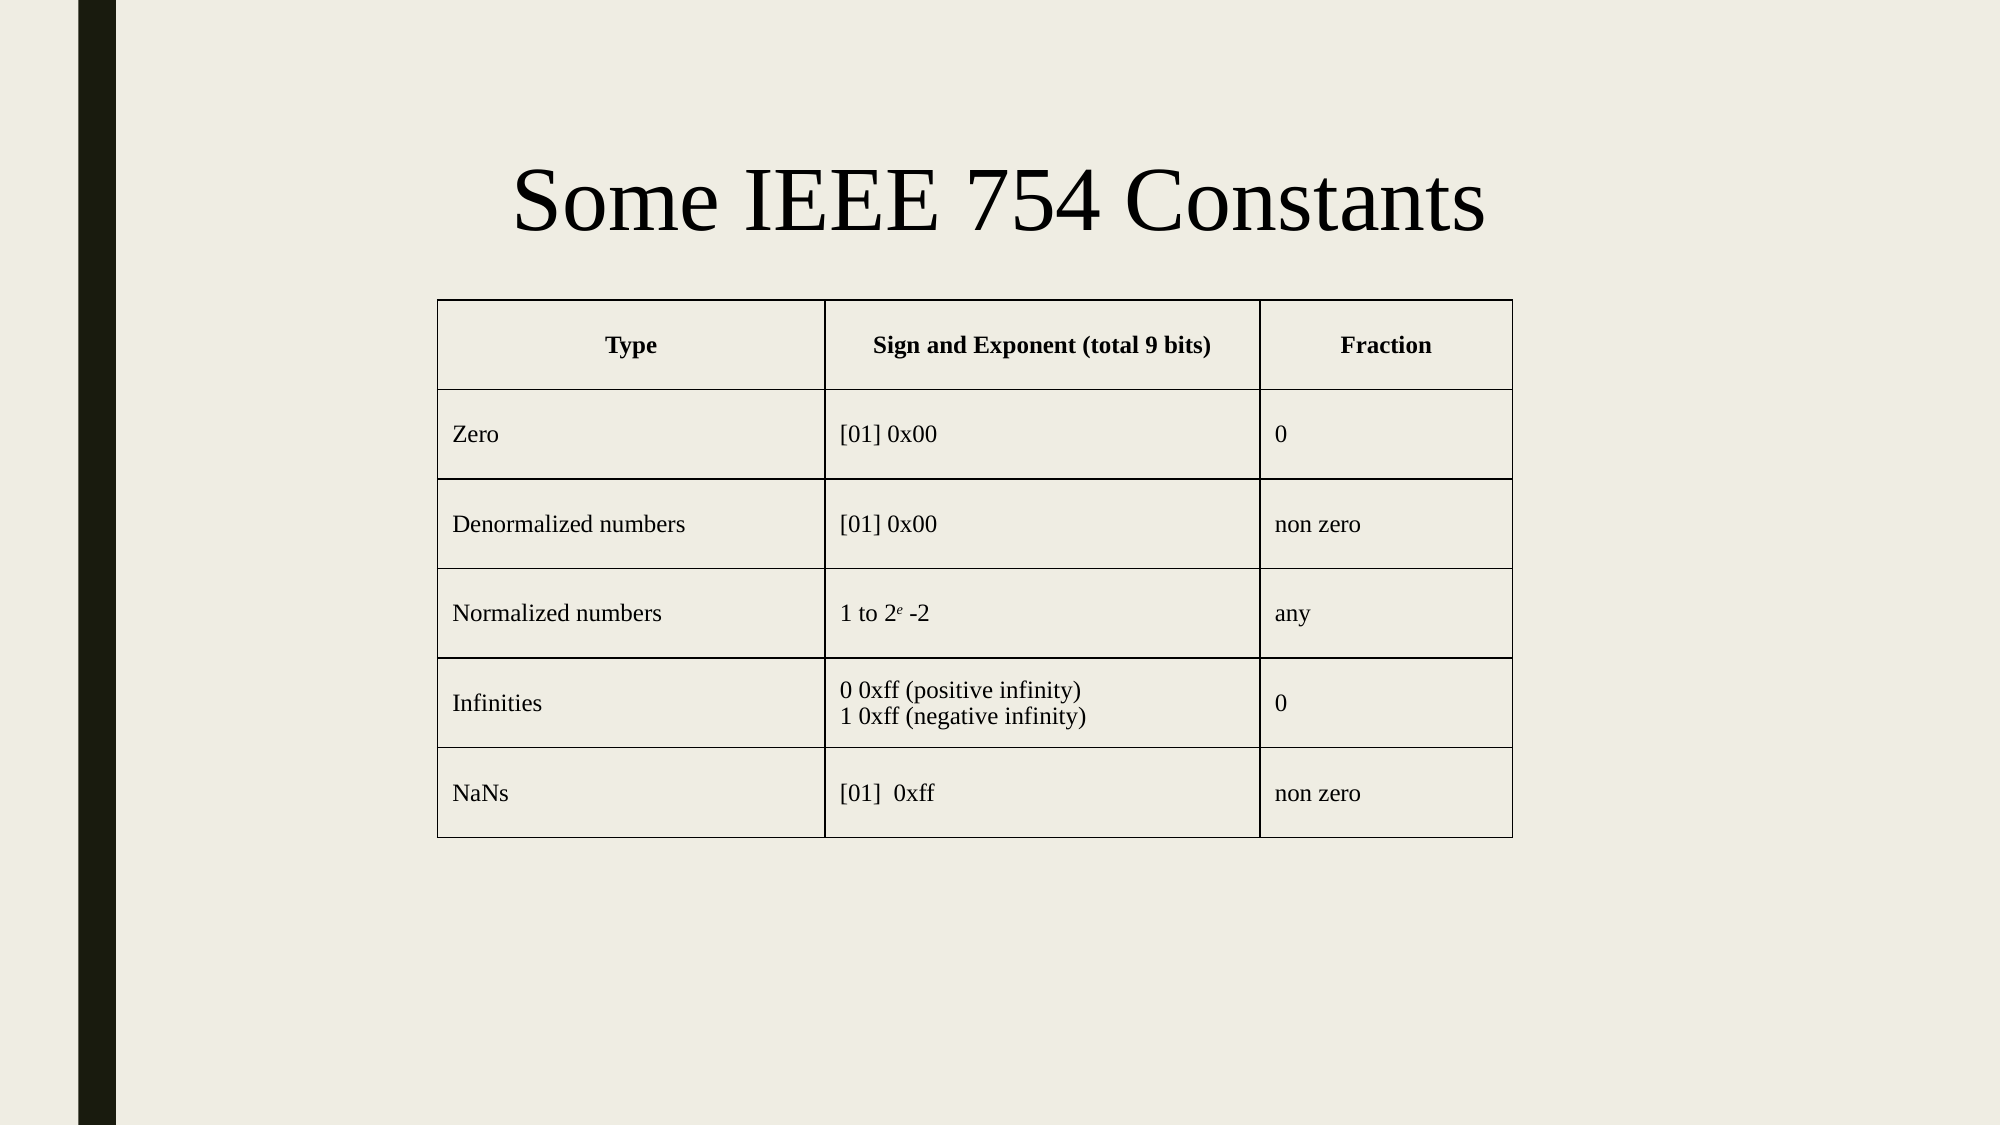

Some IEEE 754 Constants
| Type | Sign and Exponent (total 9 bits) | Fraction |
| --- | --- | --- |
| Zero | [01] 0x00 | 0 |
| Denormalized numbers | [01] 0x00 | non zero |
| Normalized numbers | 1 to 2e -2 | any |
| Infinities | 0 0xff (positive infinity) 1 0xff (negative infinity) | 0 |
| NaNs | [01] 0xff | non zero |